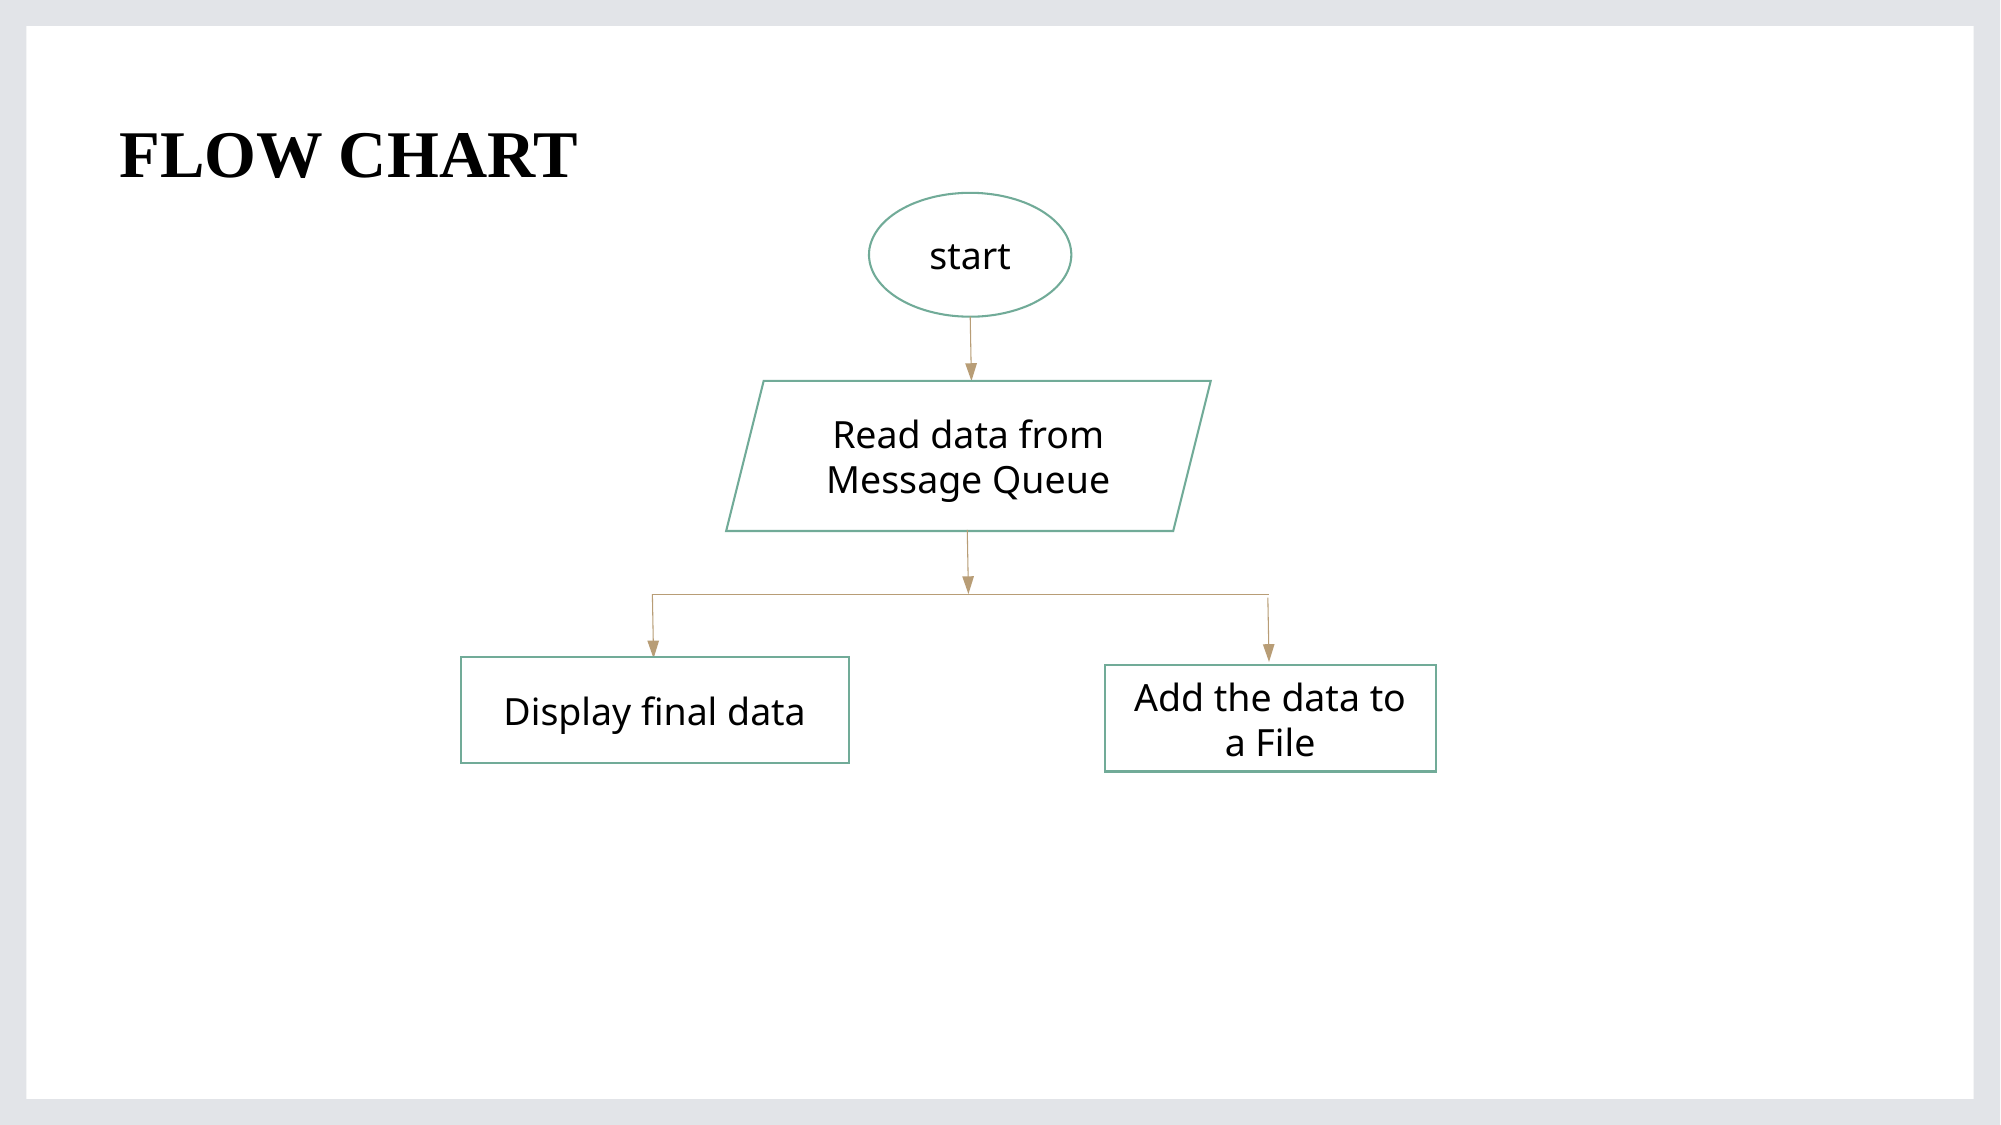

FLOW CHART
start
Read data from Message Queue
Display final data
Add the data to a File